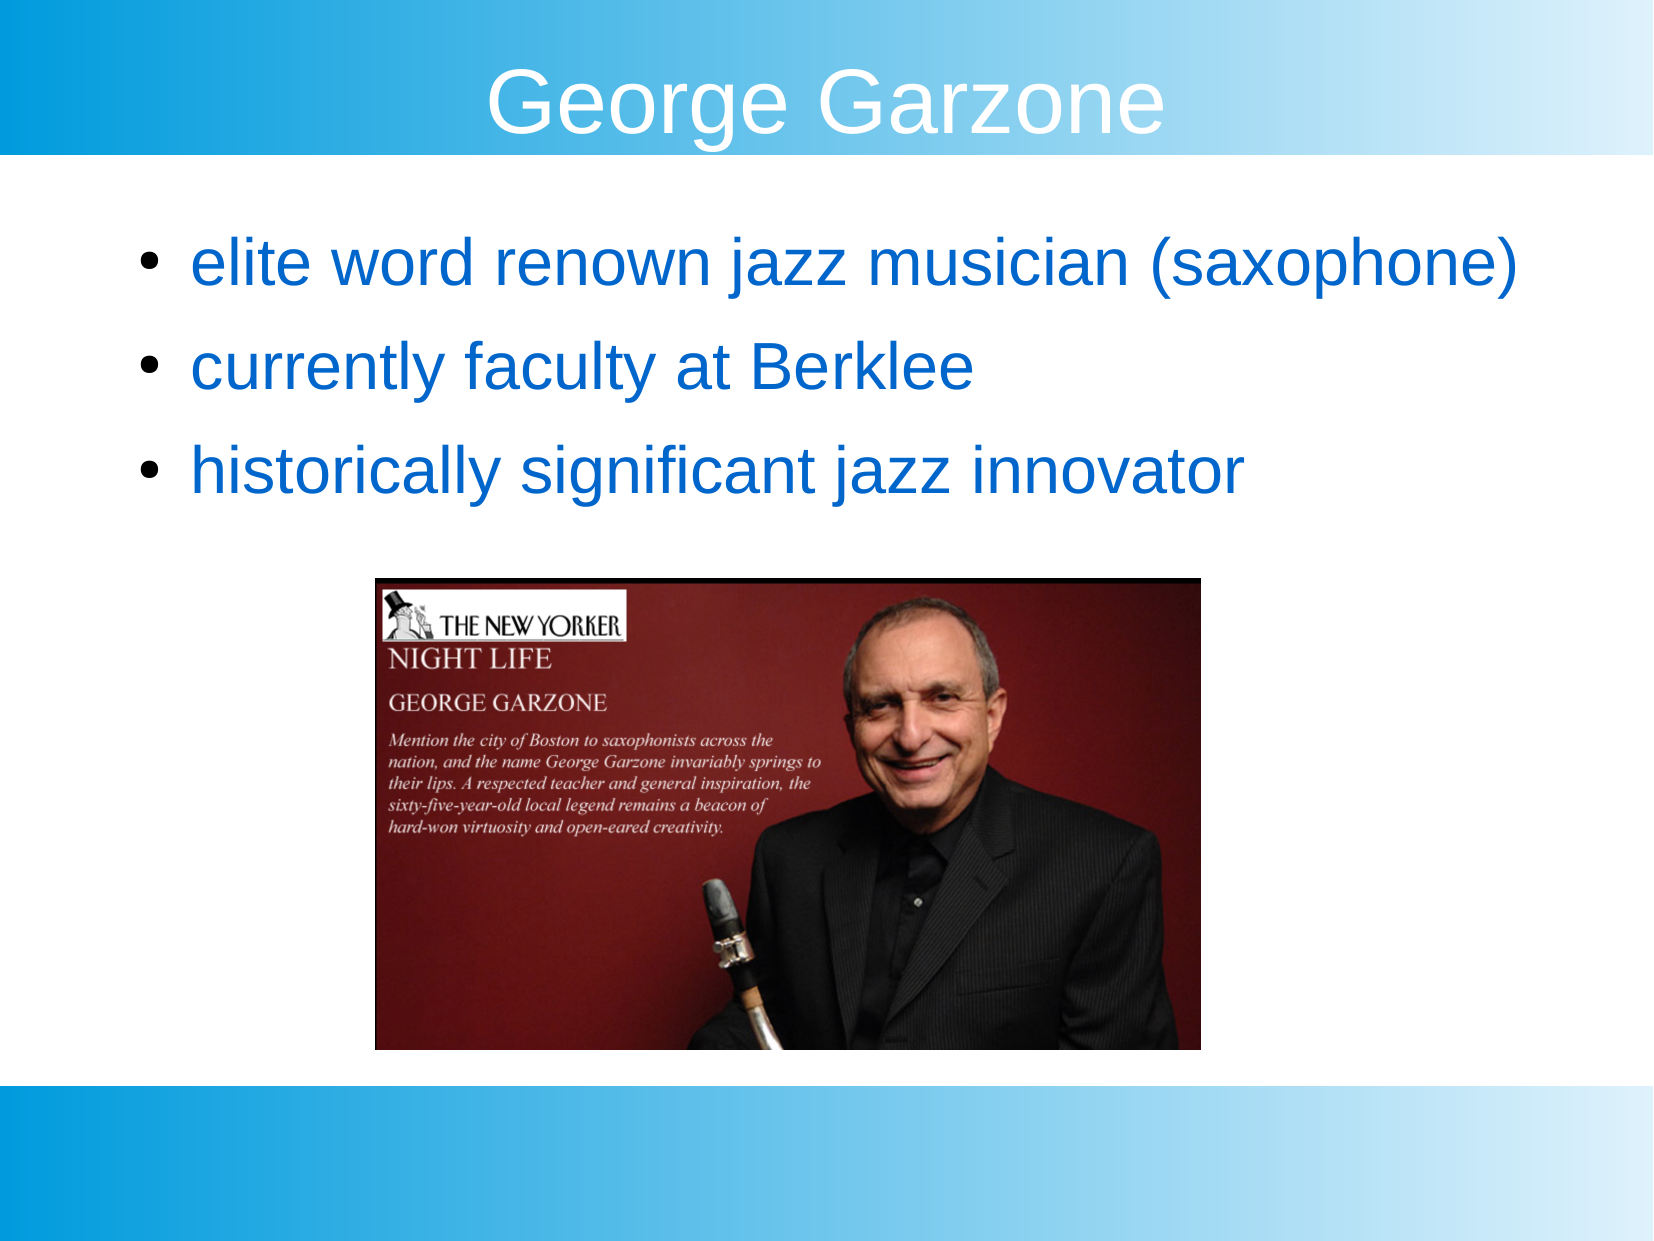

# George Garzone
elite word renown jazz musician (saxophone)
currently faculty at Berklee
historically significant jazz innovator